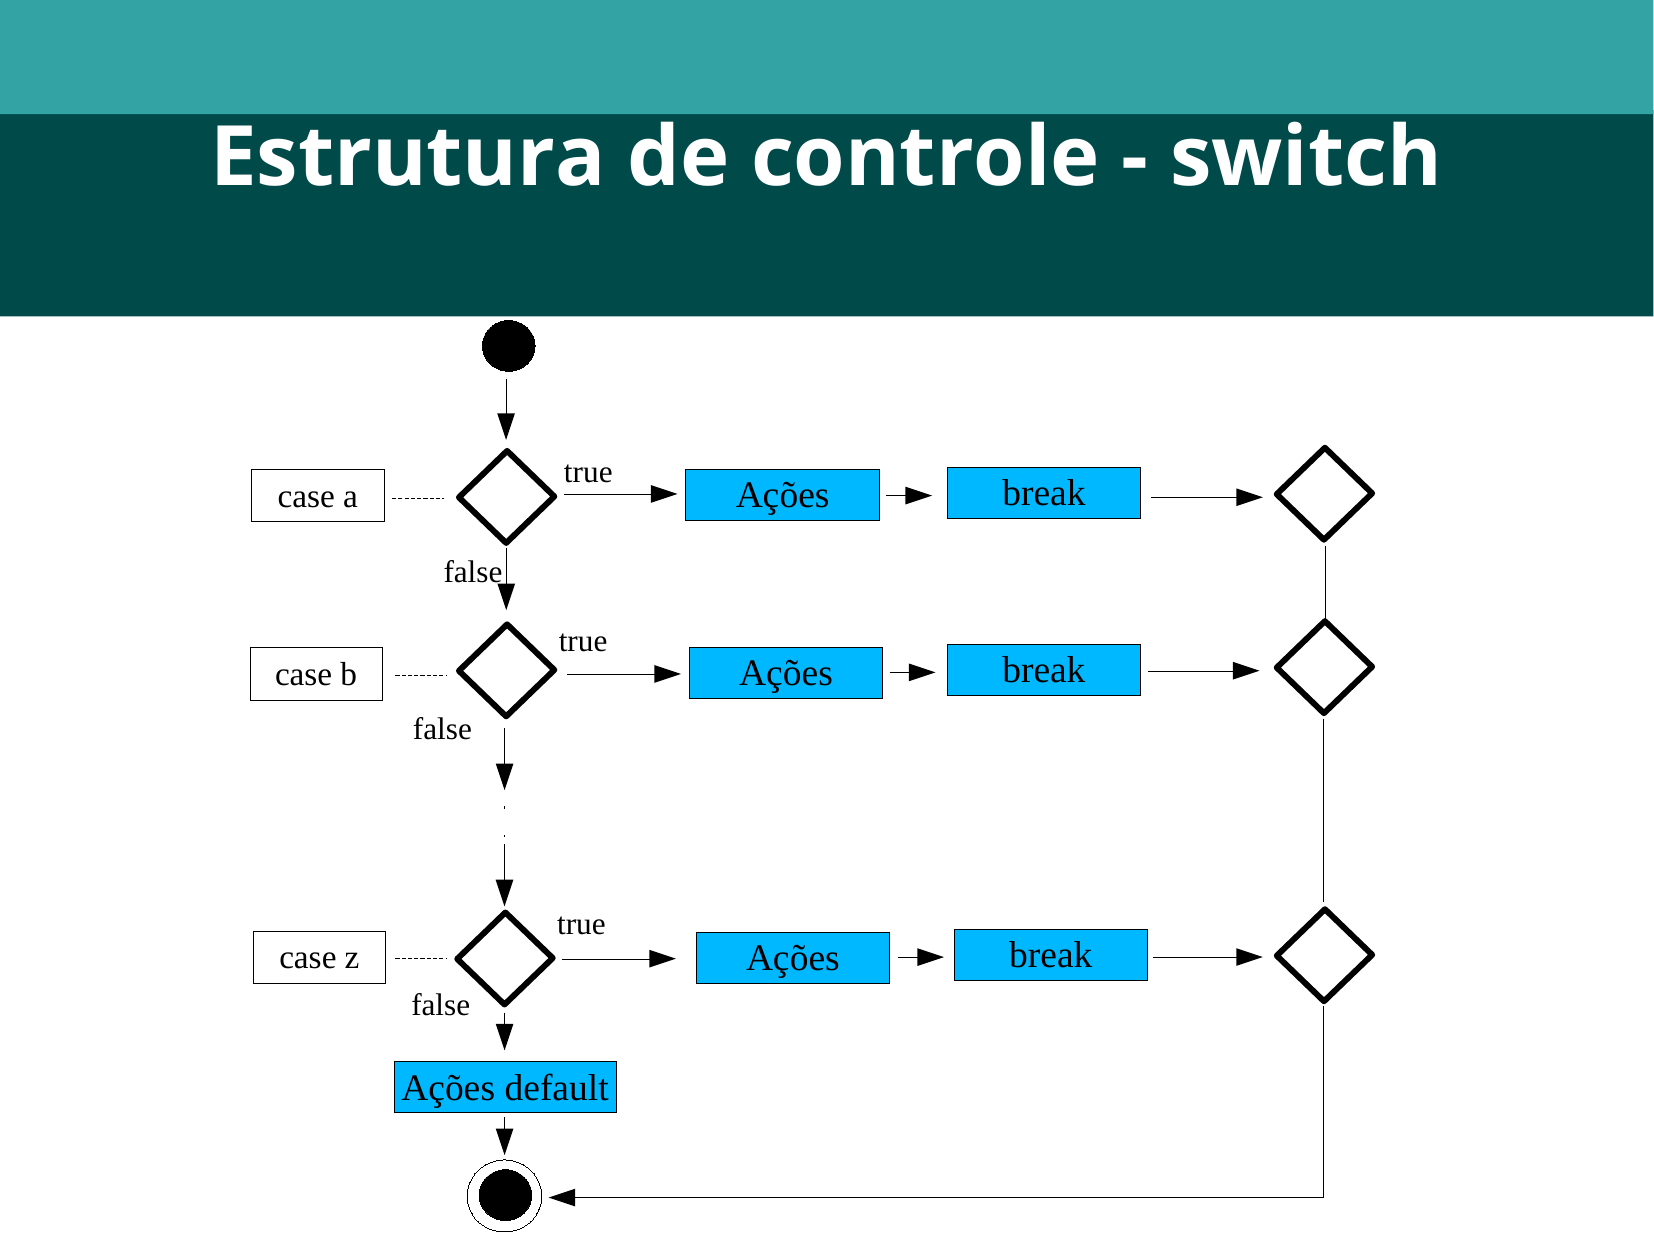

# Estrutura de controle - switch
true
break
Ações
case a
false
true
break
Ações
case b
false
true
break
case z
Ações
false
Ações default